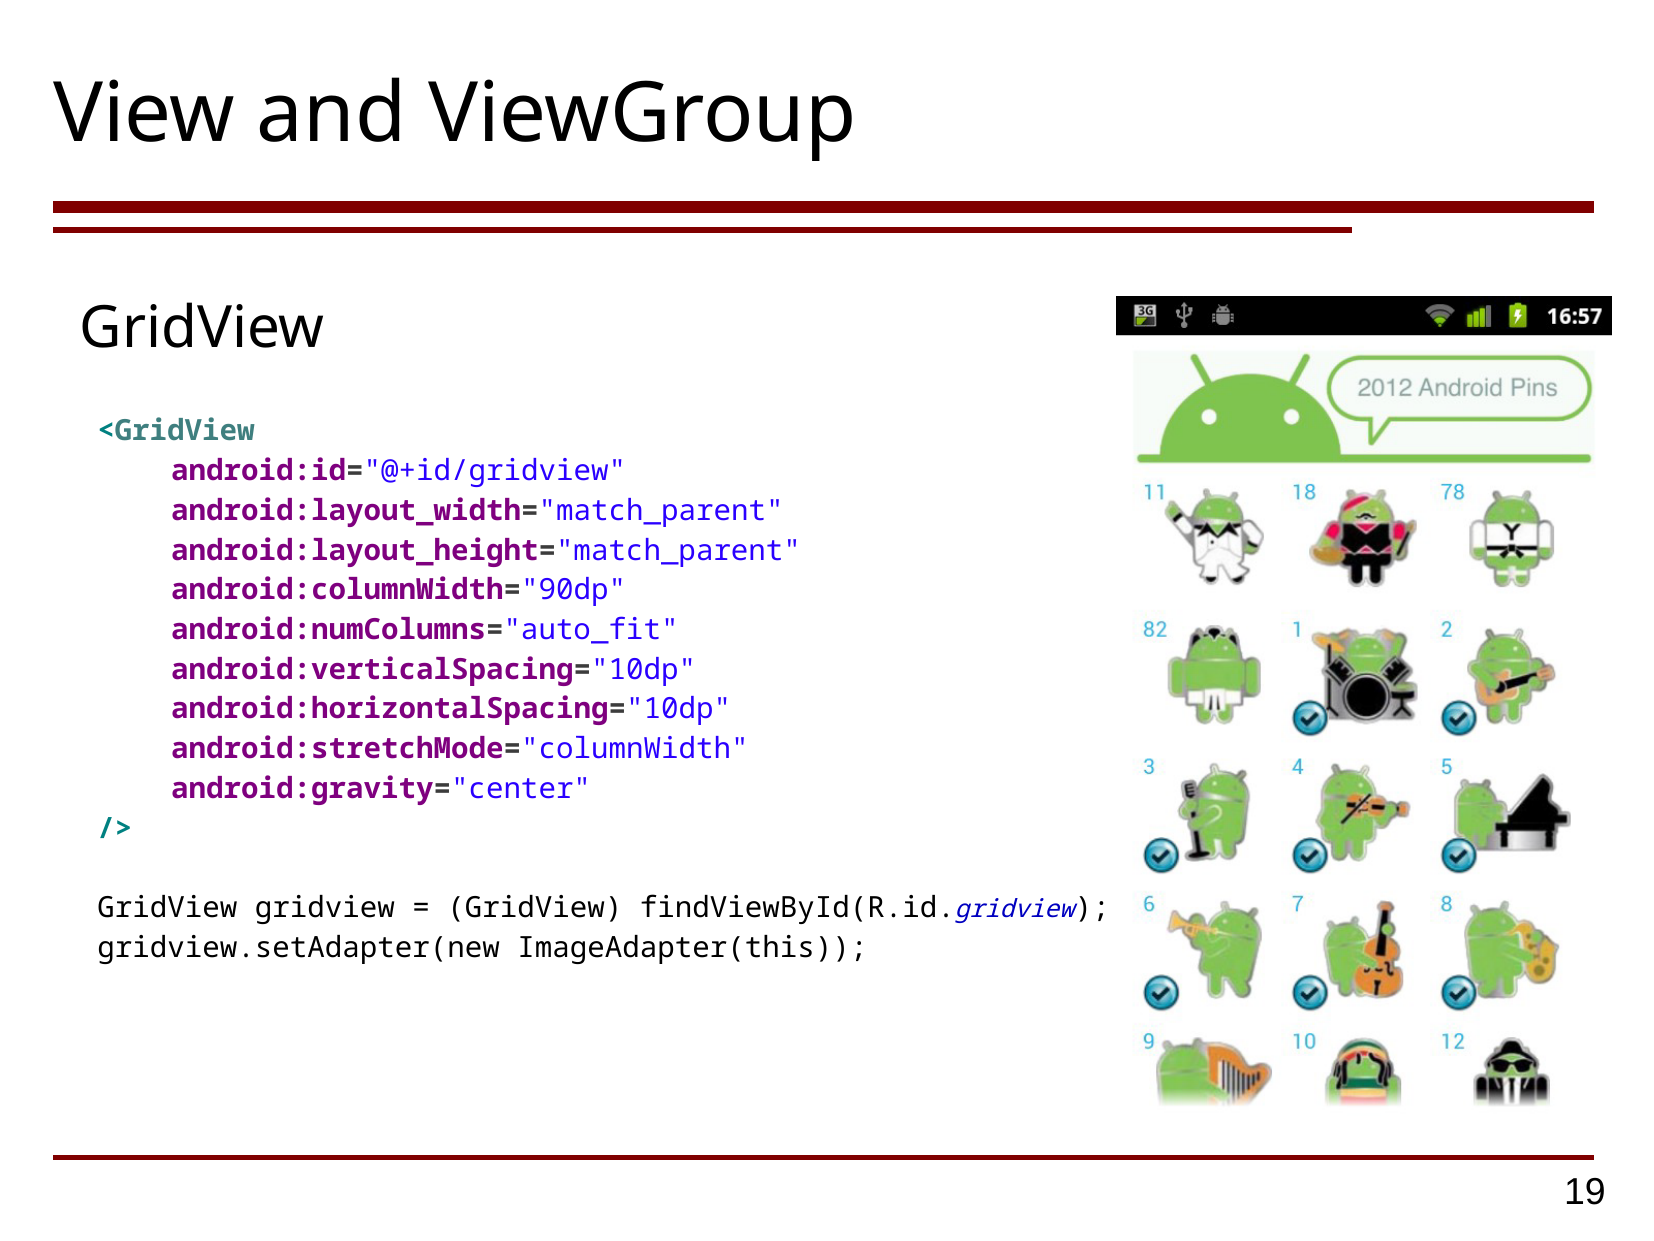

# View and ViewGroup
GridView
 <GridView
 	 android:id="@+id/gridview"
	 android:layout_width="match_parent"
	 android:layout_height="match_parent"
	 android:columnWidth="90dp"
	 android:numColumns="auto_fit"
	 android:verticalSpacing="10dp"
	 android:horizontalSpacing="10dp"
	 android:stretchMode="columnWidth"
	 android:gravity="center"
 />
 GridView gridview = (GridView) findViewById(R.id.gridview);
 gridview.setAdapter(new ImageAdapter(this));